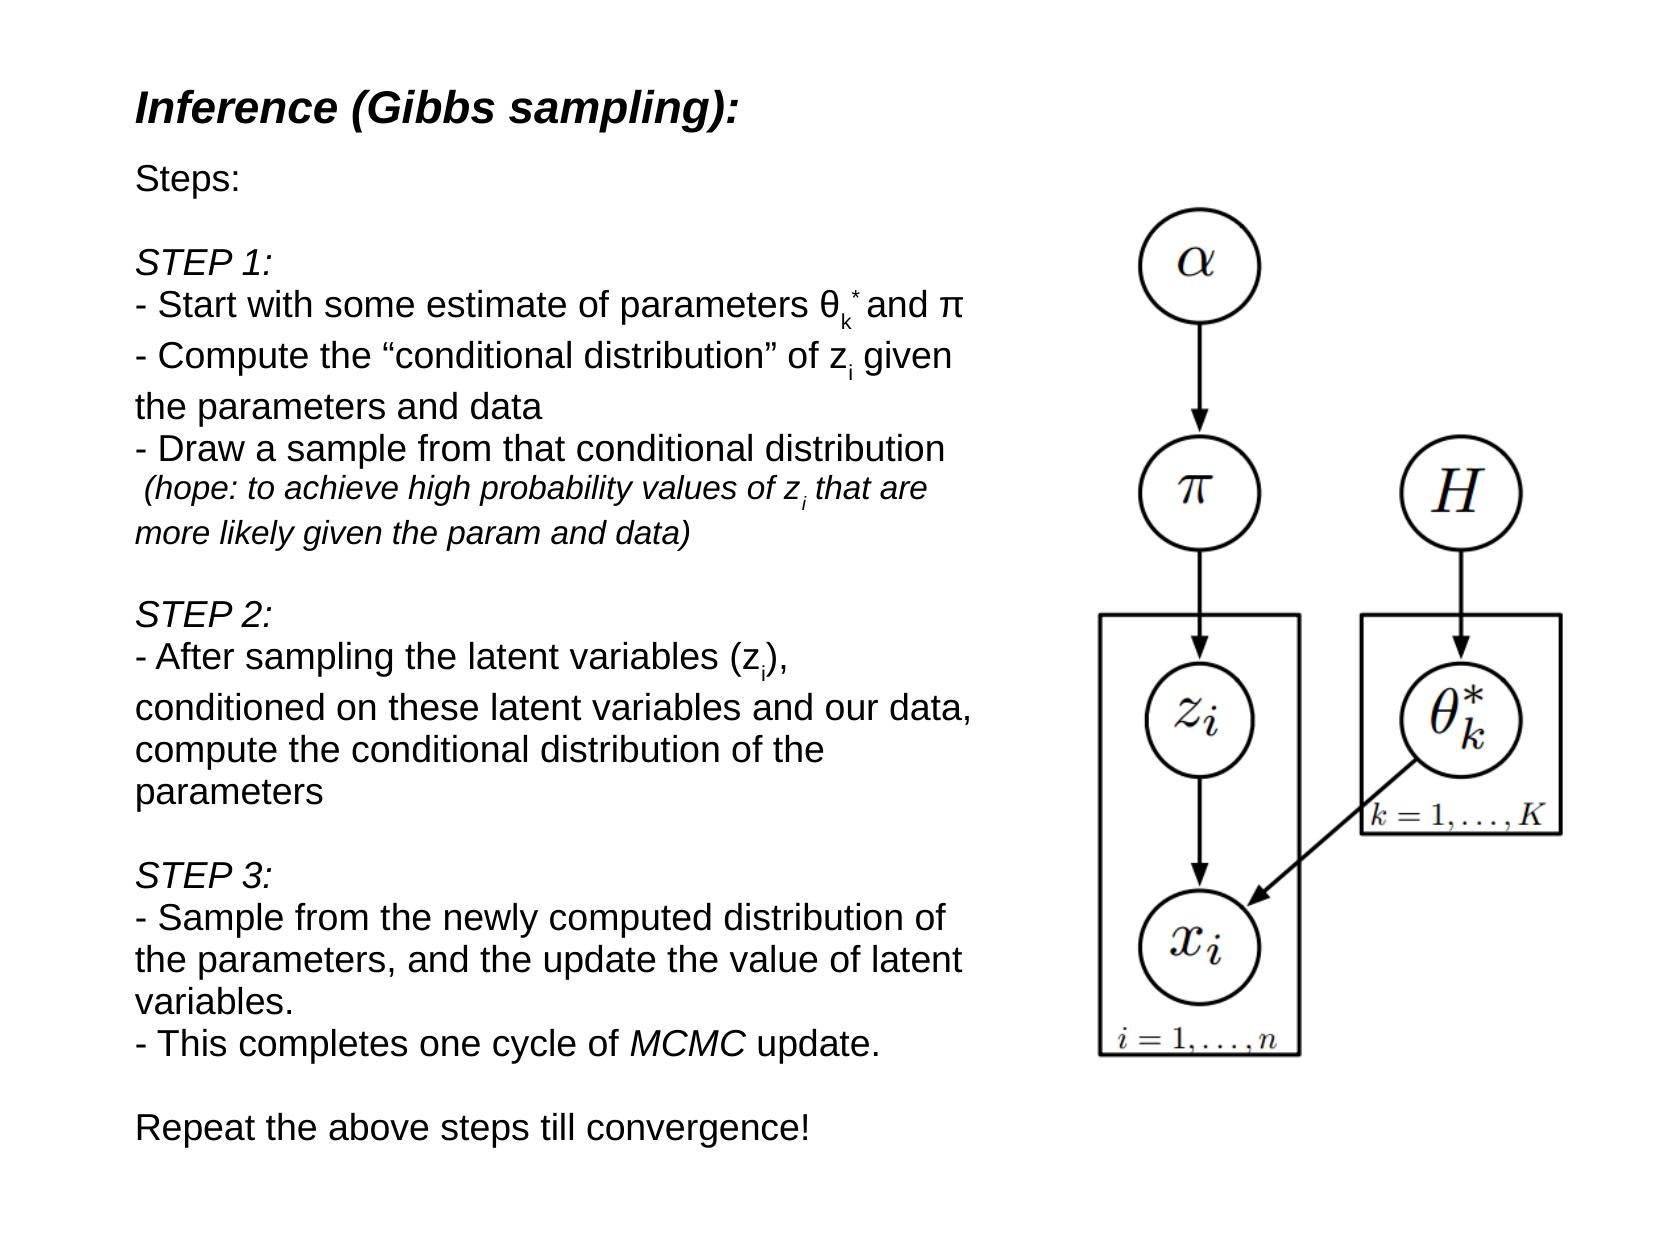

Inference (Gibbs sampling):
Steps:
STEP 1:
- Start with some estimate of parameters θk* and π
- Compute the “conditional distribution” of zi given the parameters and data
- Draw a sample from that conditional distribution
 (hope: to achieve high probability values of zi that are more likely given the param and data)
STEP 2:
- After sampling the latent variables (zi), conditioned on these latent variables and our data, compute the conditional distribution of the parameters
STEP 3:
- Sample from the newly computed distribution of the parameters, and the update the value of latent variables.
- This completes one cycle of MCMC update.
Repeat the above steps till convergence!